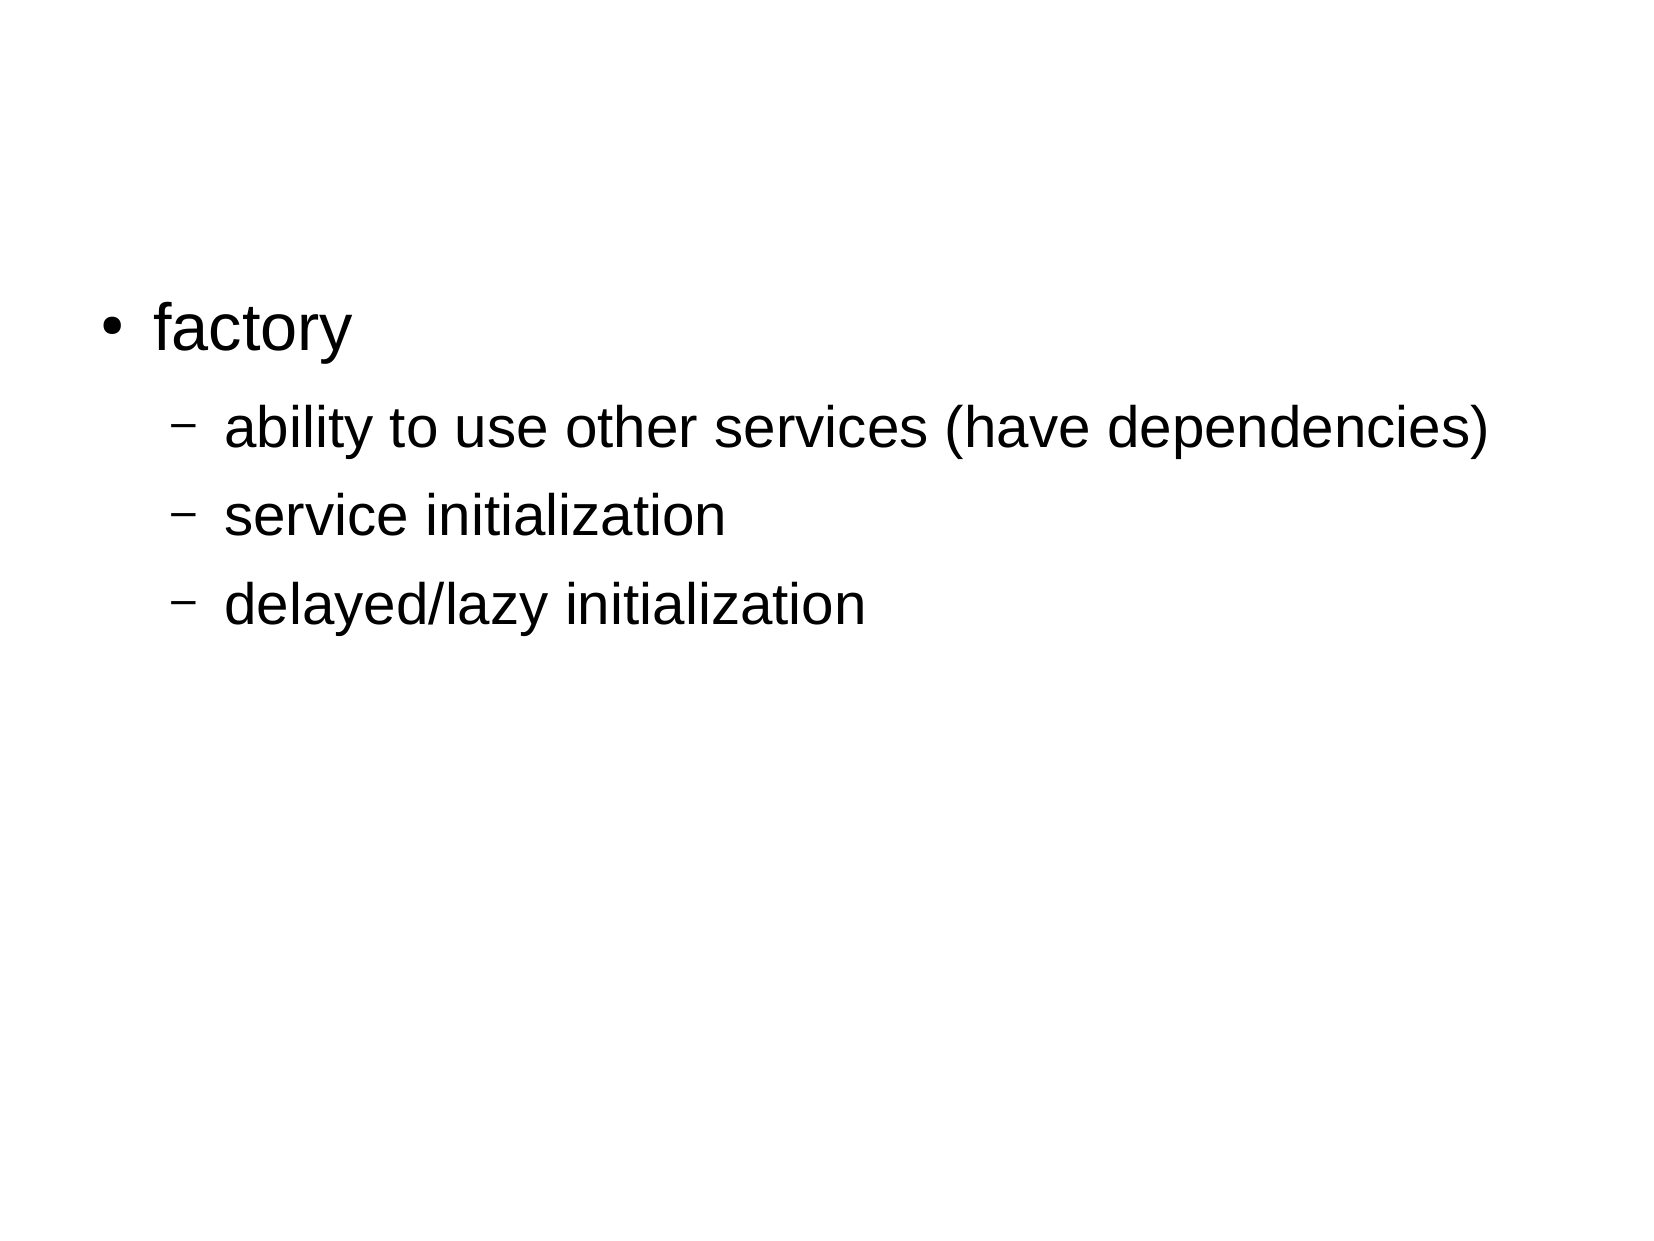

#
factory
ability to use other services (have dependencies)
service initialization
delayed/lazy initialization